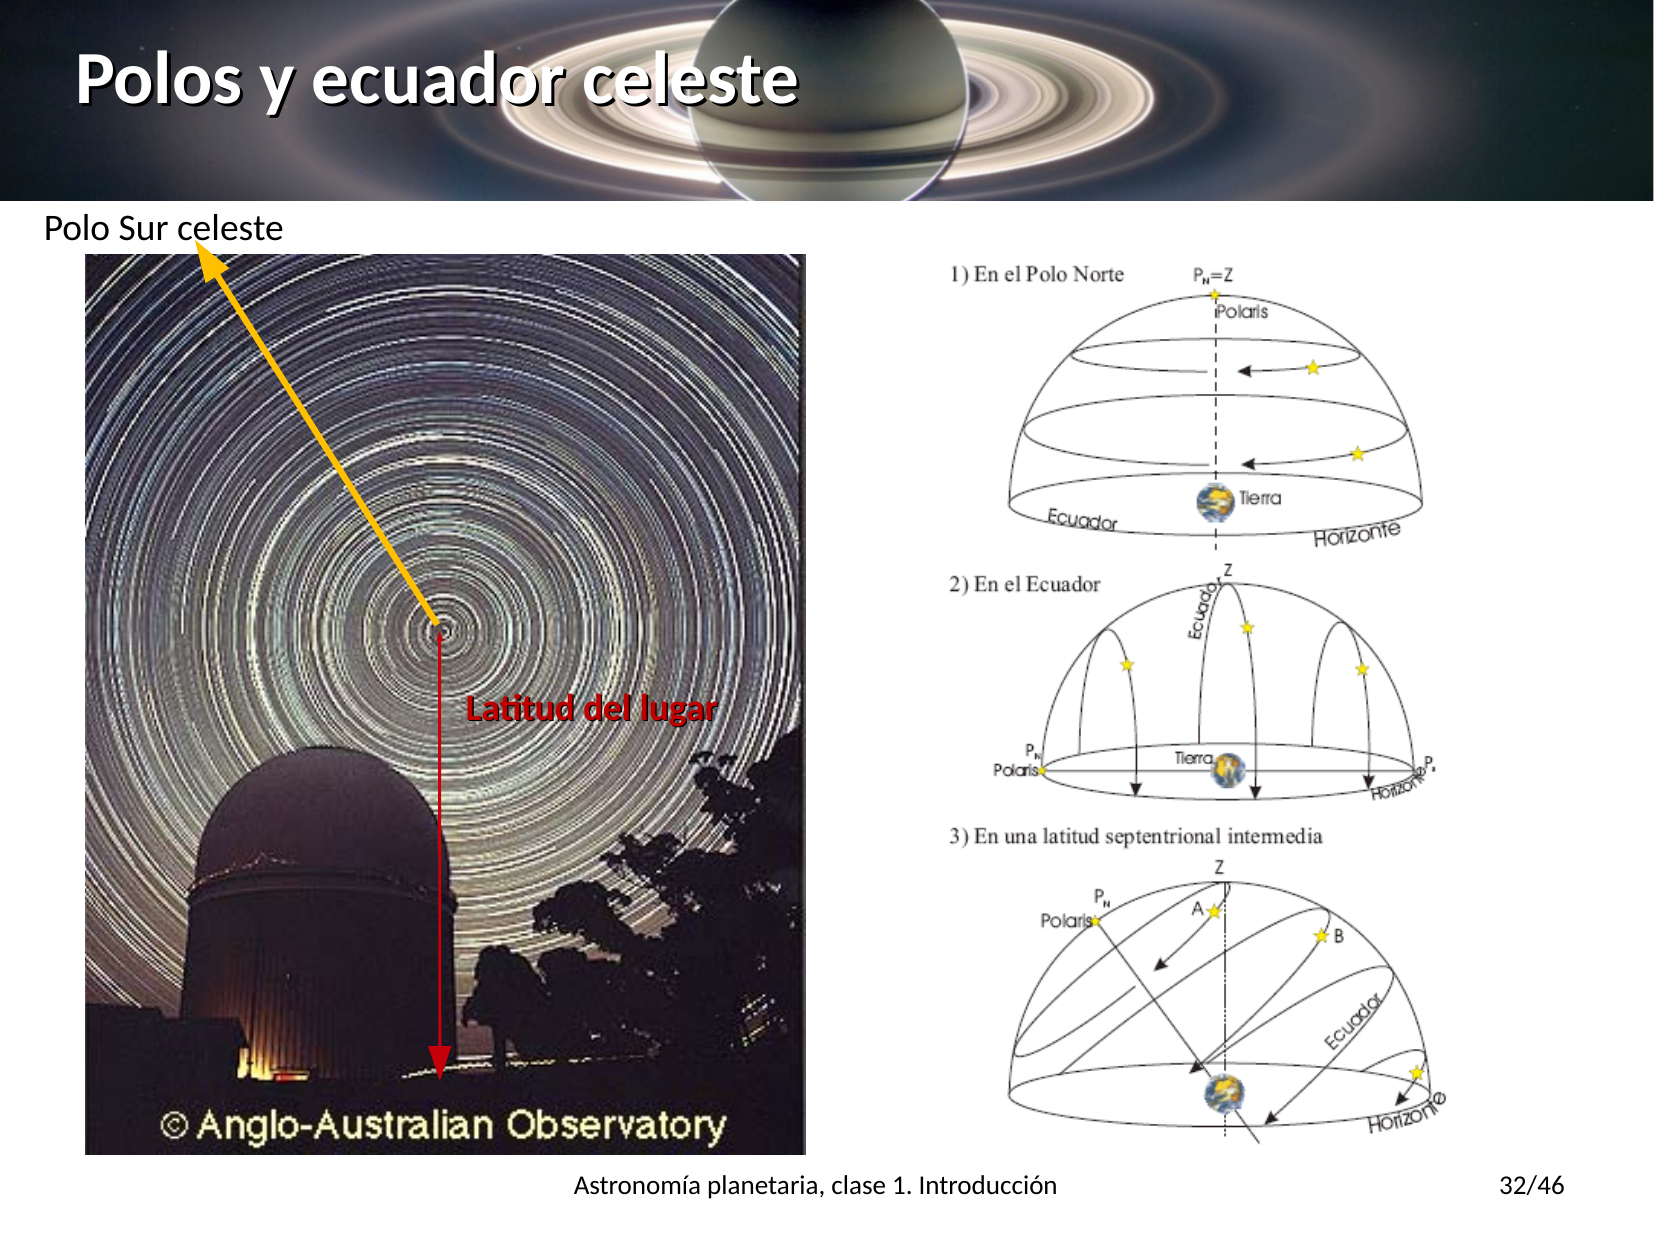

# Polos y ecuador celeste
Polo Sur celeste
Latitud del lugar
Astronomía planetaria, clase 1. Introducción
32